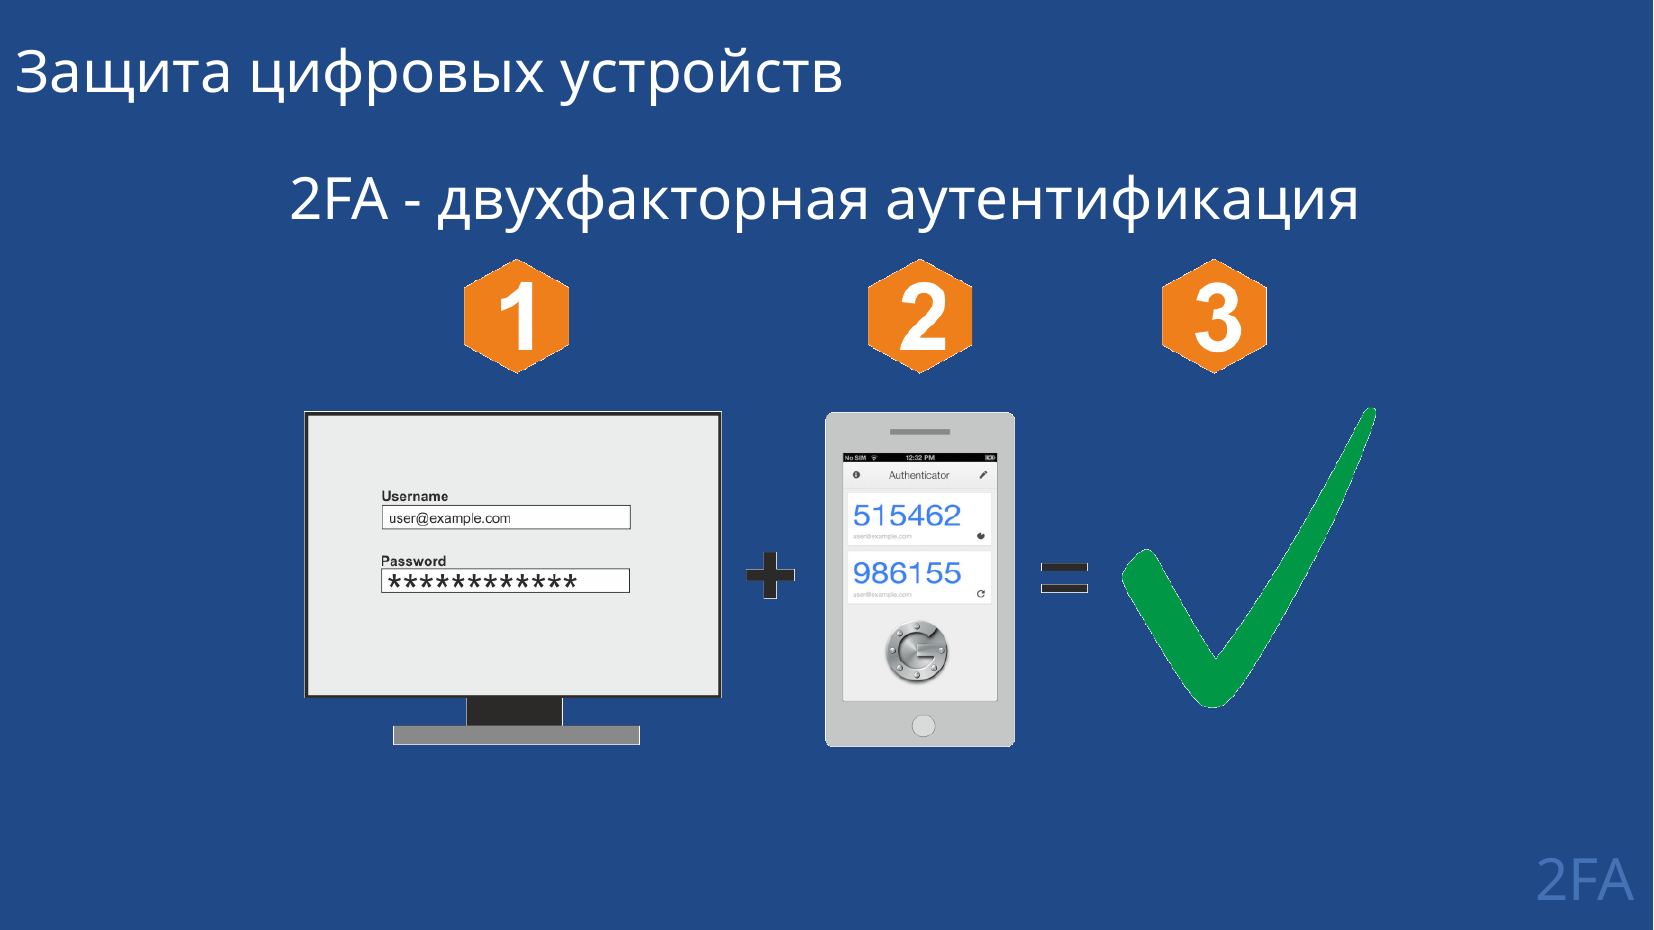

Защита цифровых устройств
2FA - двухфакторная аутентификация
2FA